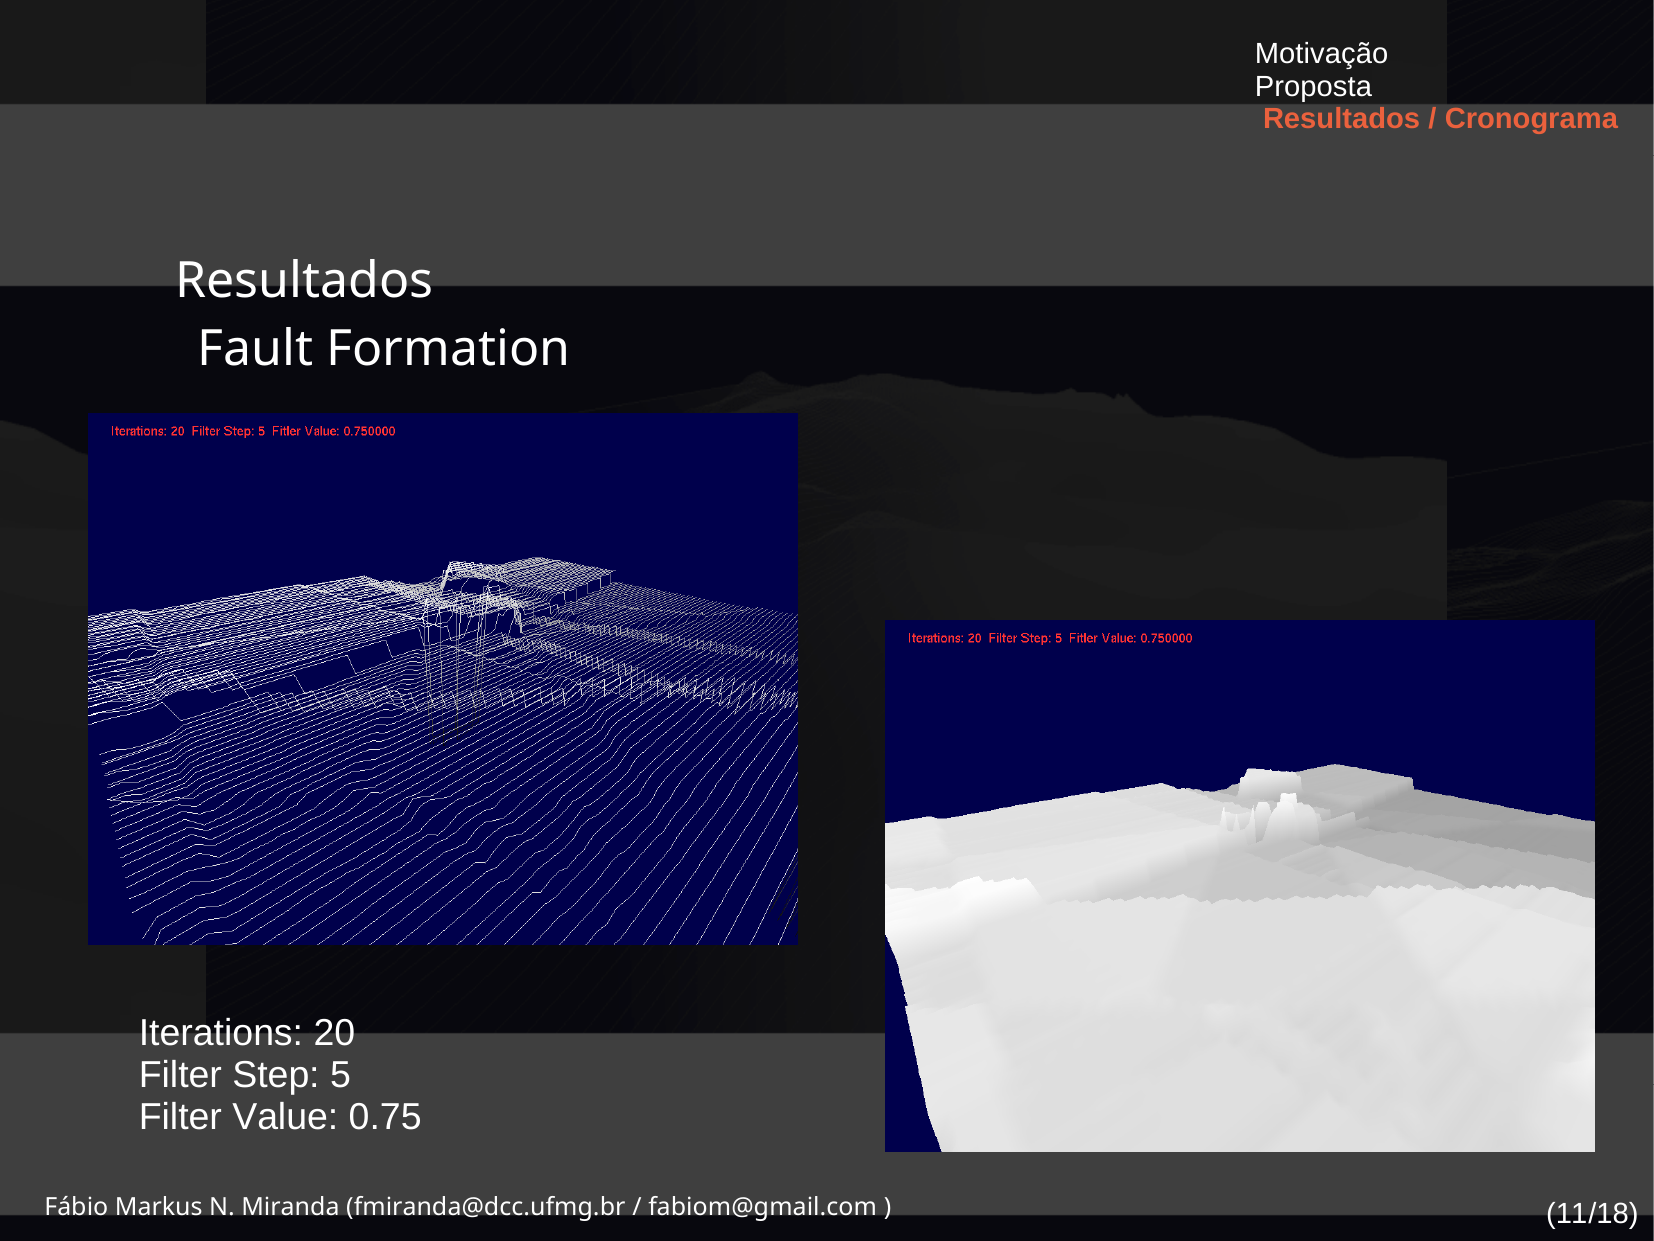

Motivação
Proposta
 Resultados / Cronograma
 Resultados
Fault Formation
Iterations: 20
Filter Step: 5
Filter Value: 0.75
Fábio Markus N. Miranda (fmiranda@dcc.ufmg.br / fabiom@gmail.com )
 (11/18)